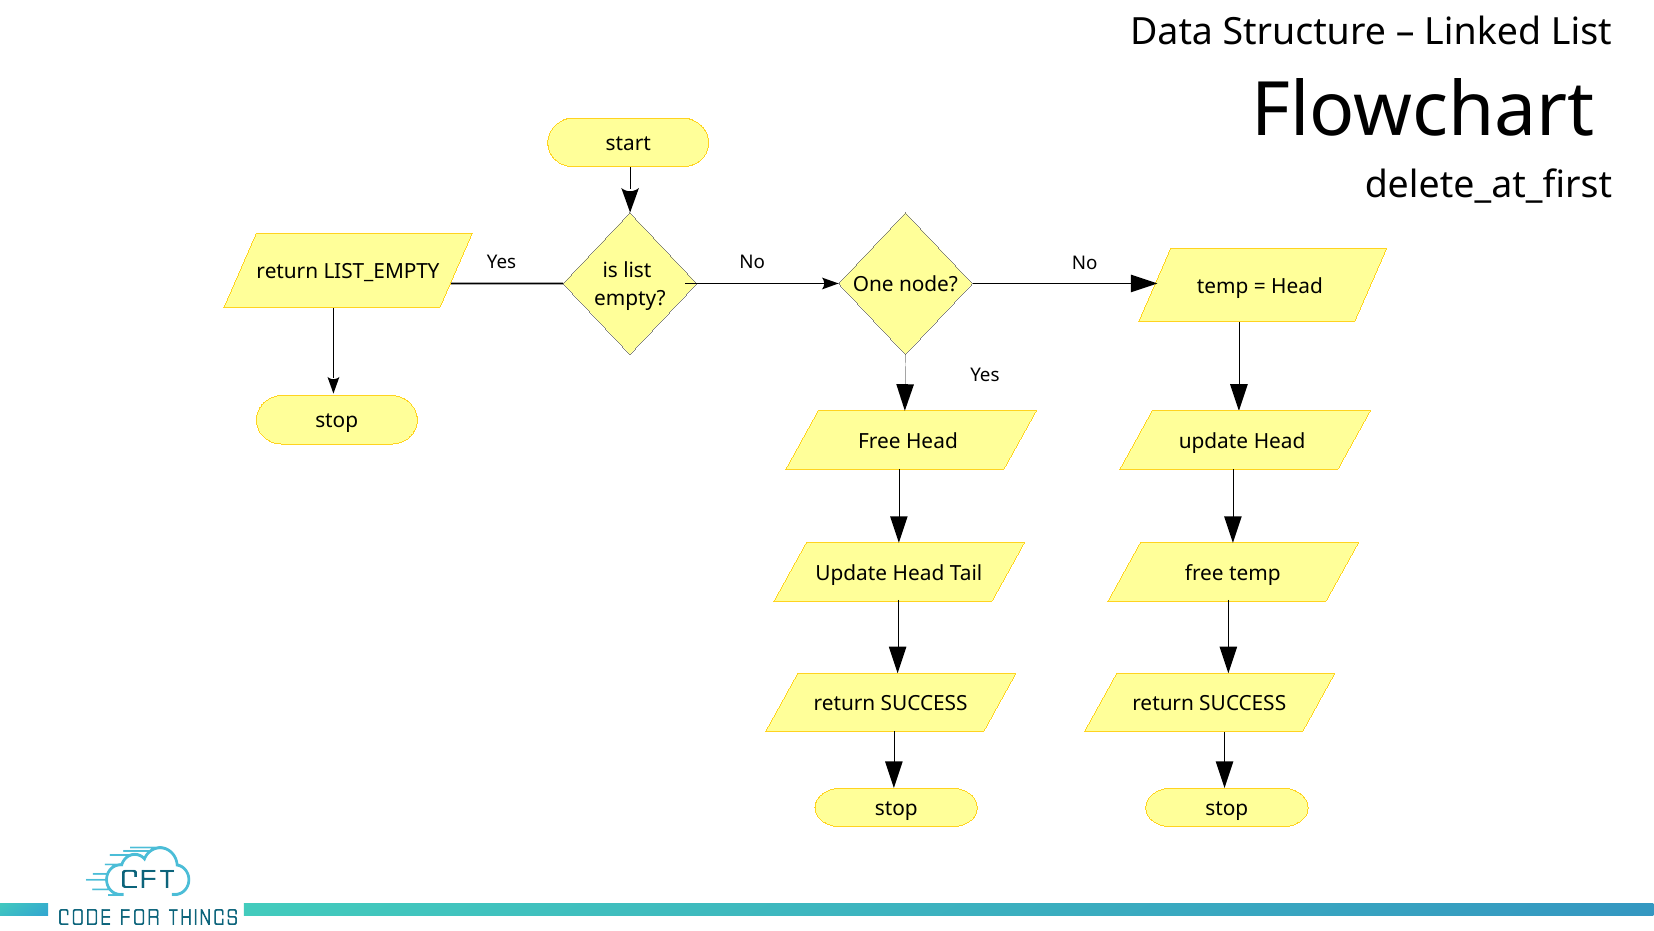

# Data Structure – Linked List Flowchart delete_at_first
start
is list
empty?
One node?
stop
Yes
No
Free Head
Update Head Tail
return SUCCESS
return LIST_EMPTY
Yes
No
temp = Head
stop
update Head
free temp
return SUCCESS
stop